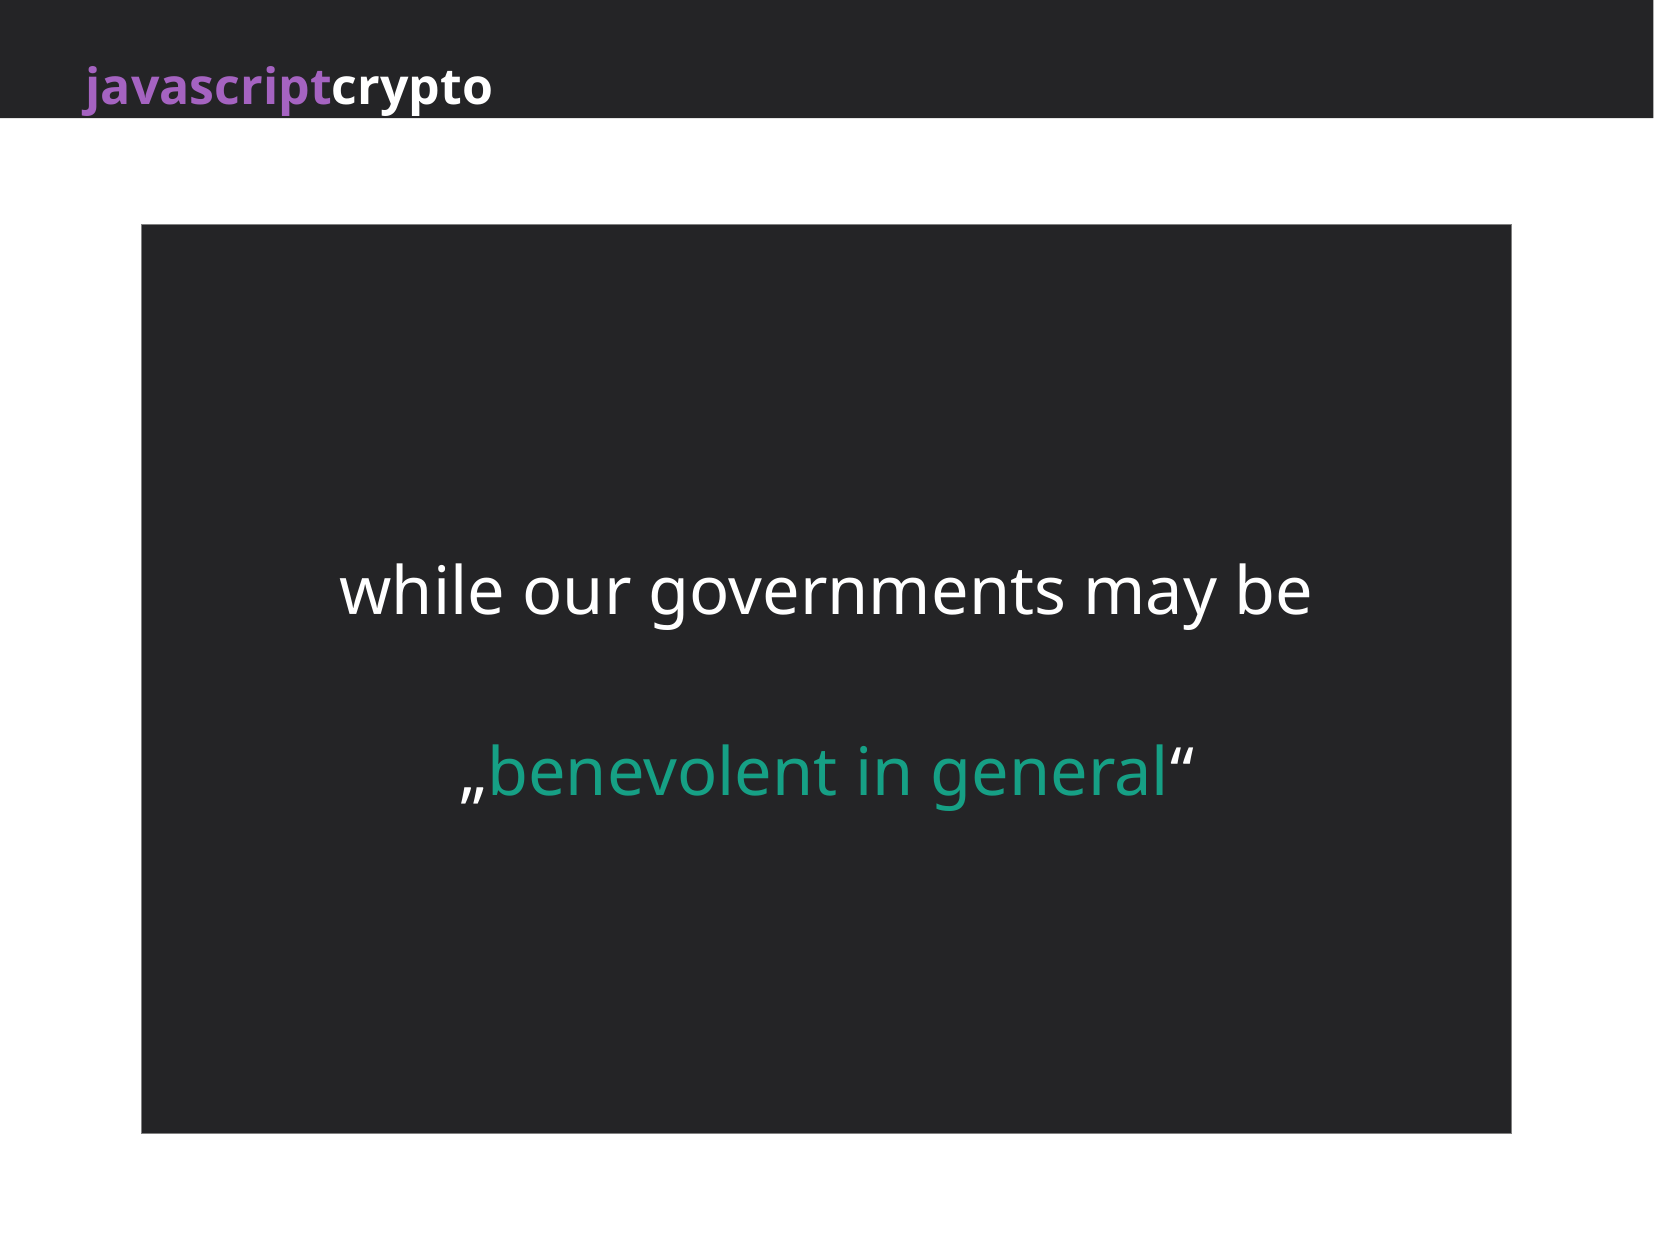

javascriptcrypto
while our governments may be
„benevolent in general“